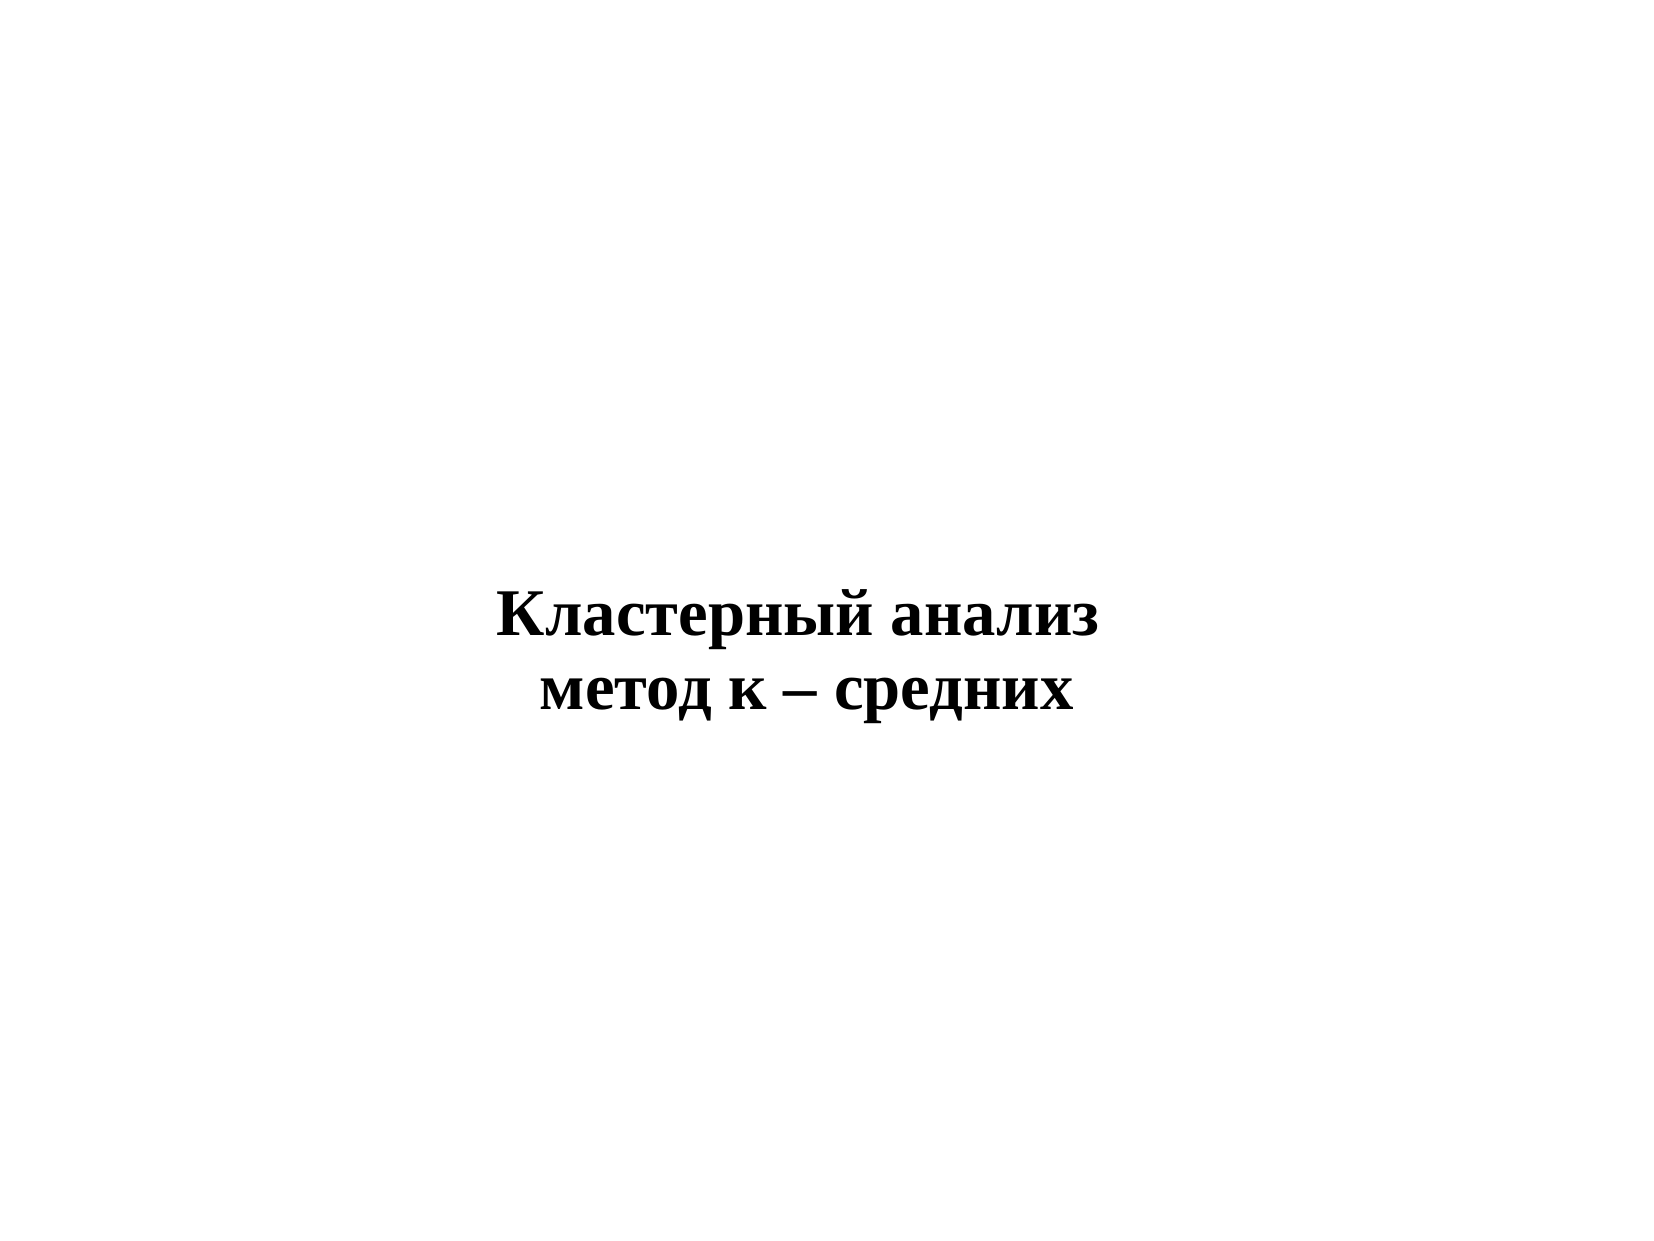

#
Кластерный анализ
метод к – средних